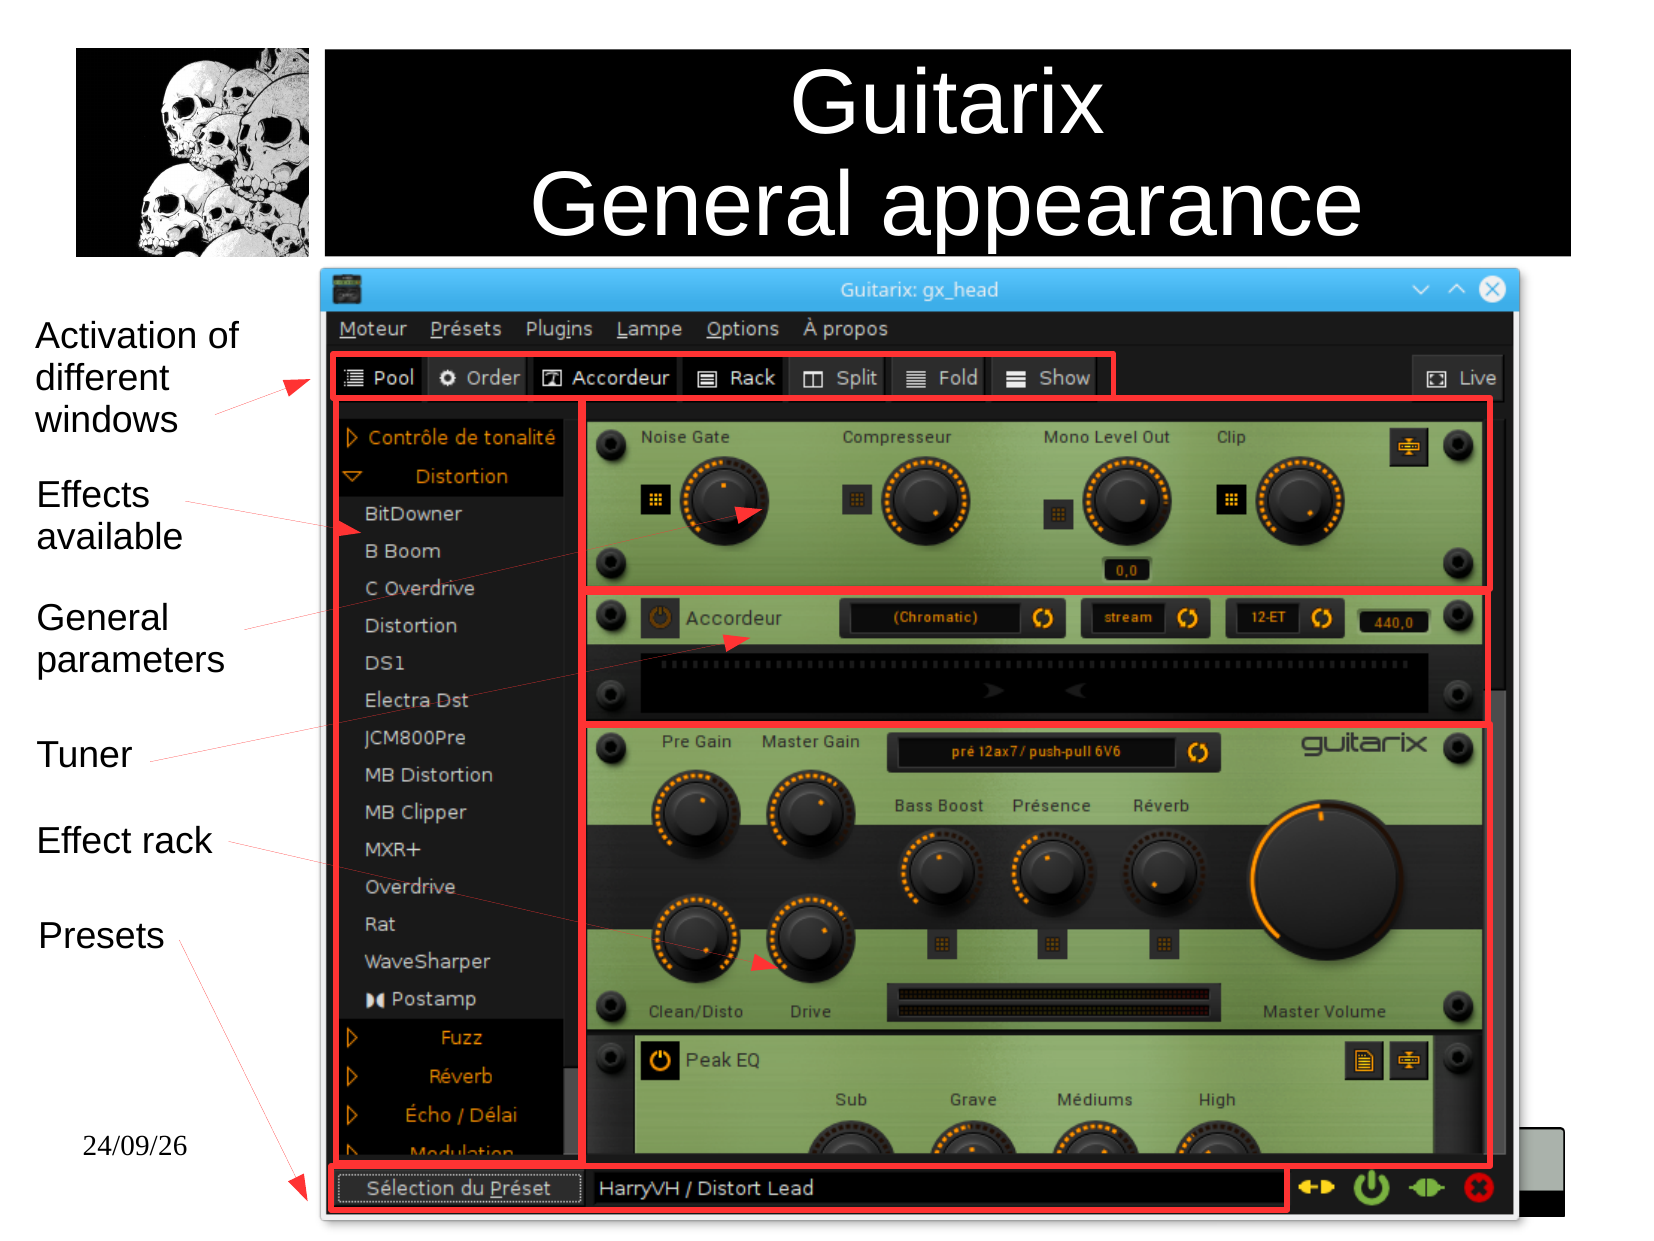

# Guitarix
General appearance
Activation of different windows
Effects available
General parameters
Tuner
Effect rack
Presets
Y. Collette
5